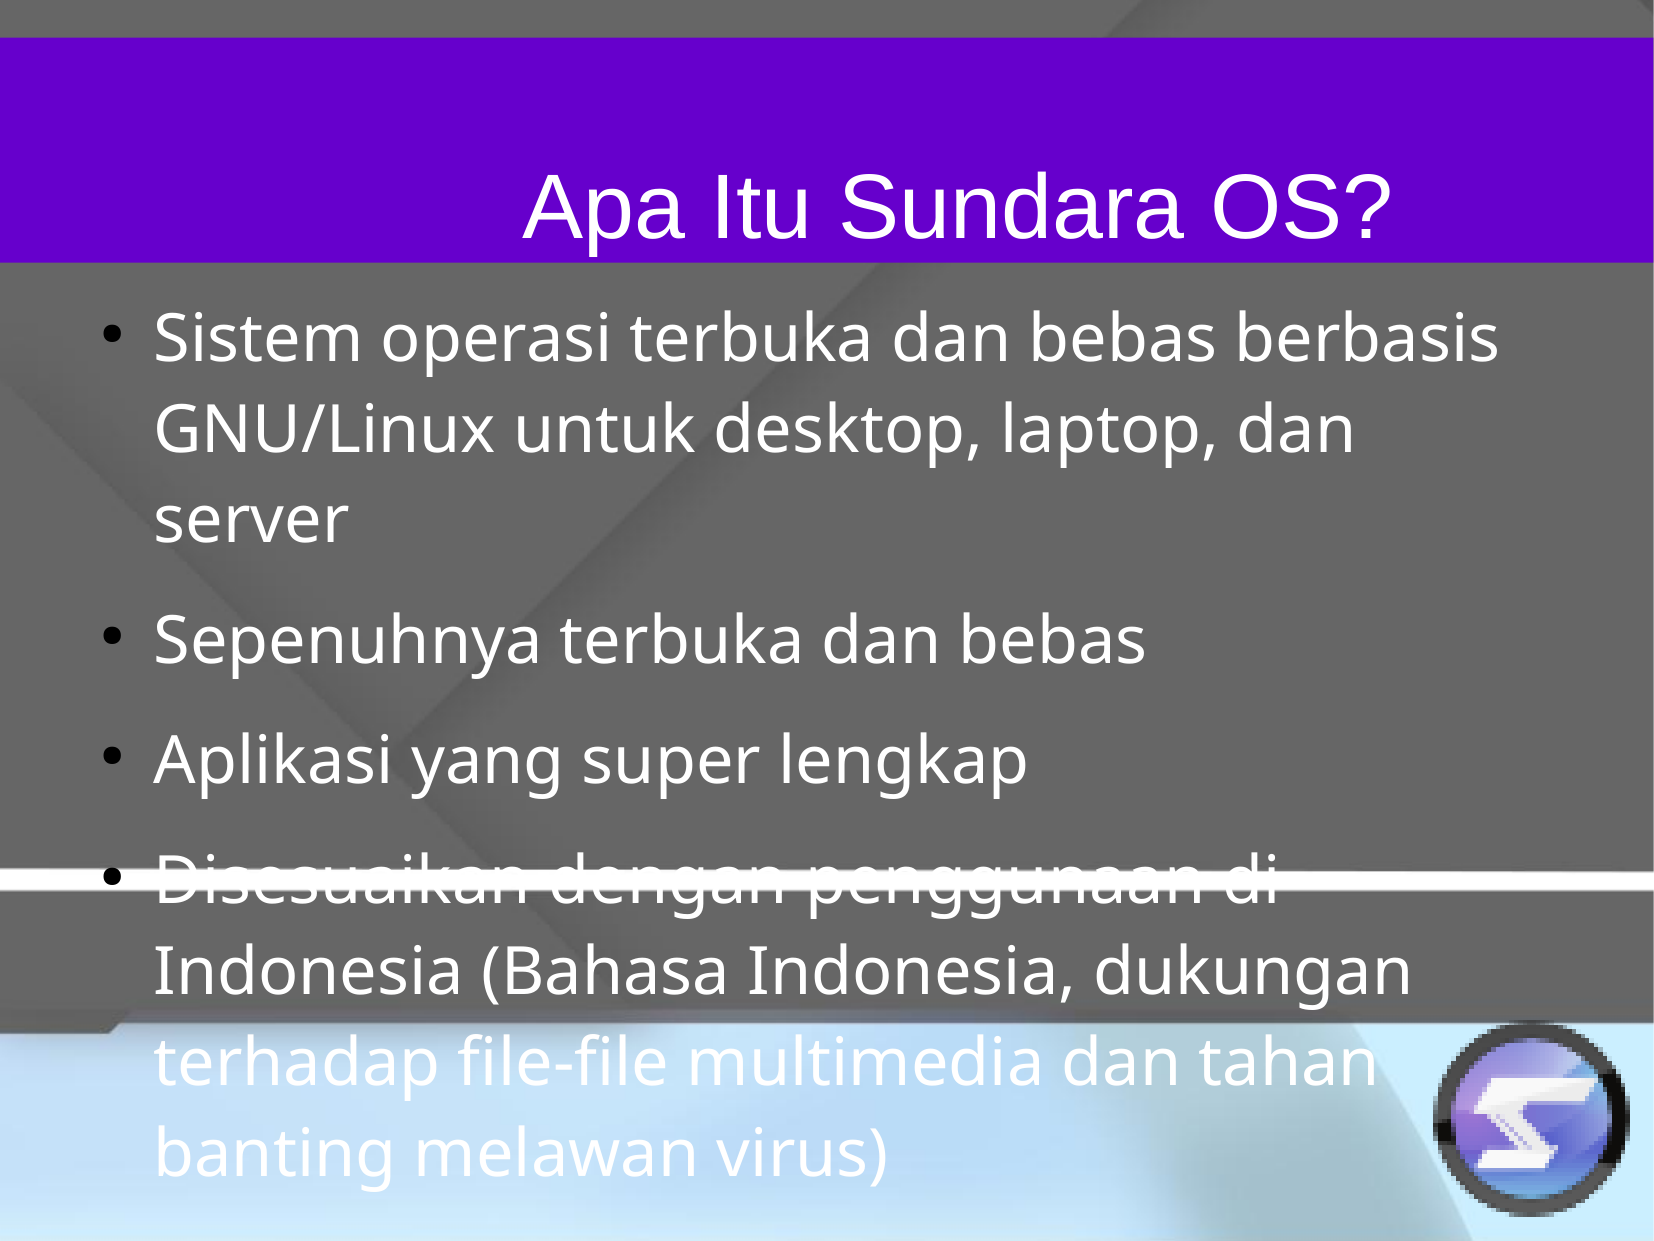

# Apa Itu Sundara OS?
Sistem operasi terbuka dan bebas berbasis GNU/Linux untuk desktop, laptop, dan server
Sepenuhnya terbuka dan bebas
Aplikasi yang super lengkap
Disesuaikan dengan penggunaan di Indonesia (Bahasa Indonesia, dukungan terhadap file-file multimedia dan tahan banting melawan virus)